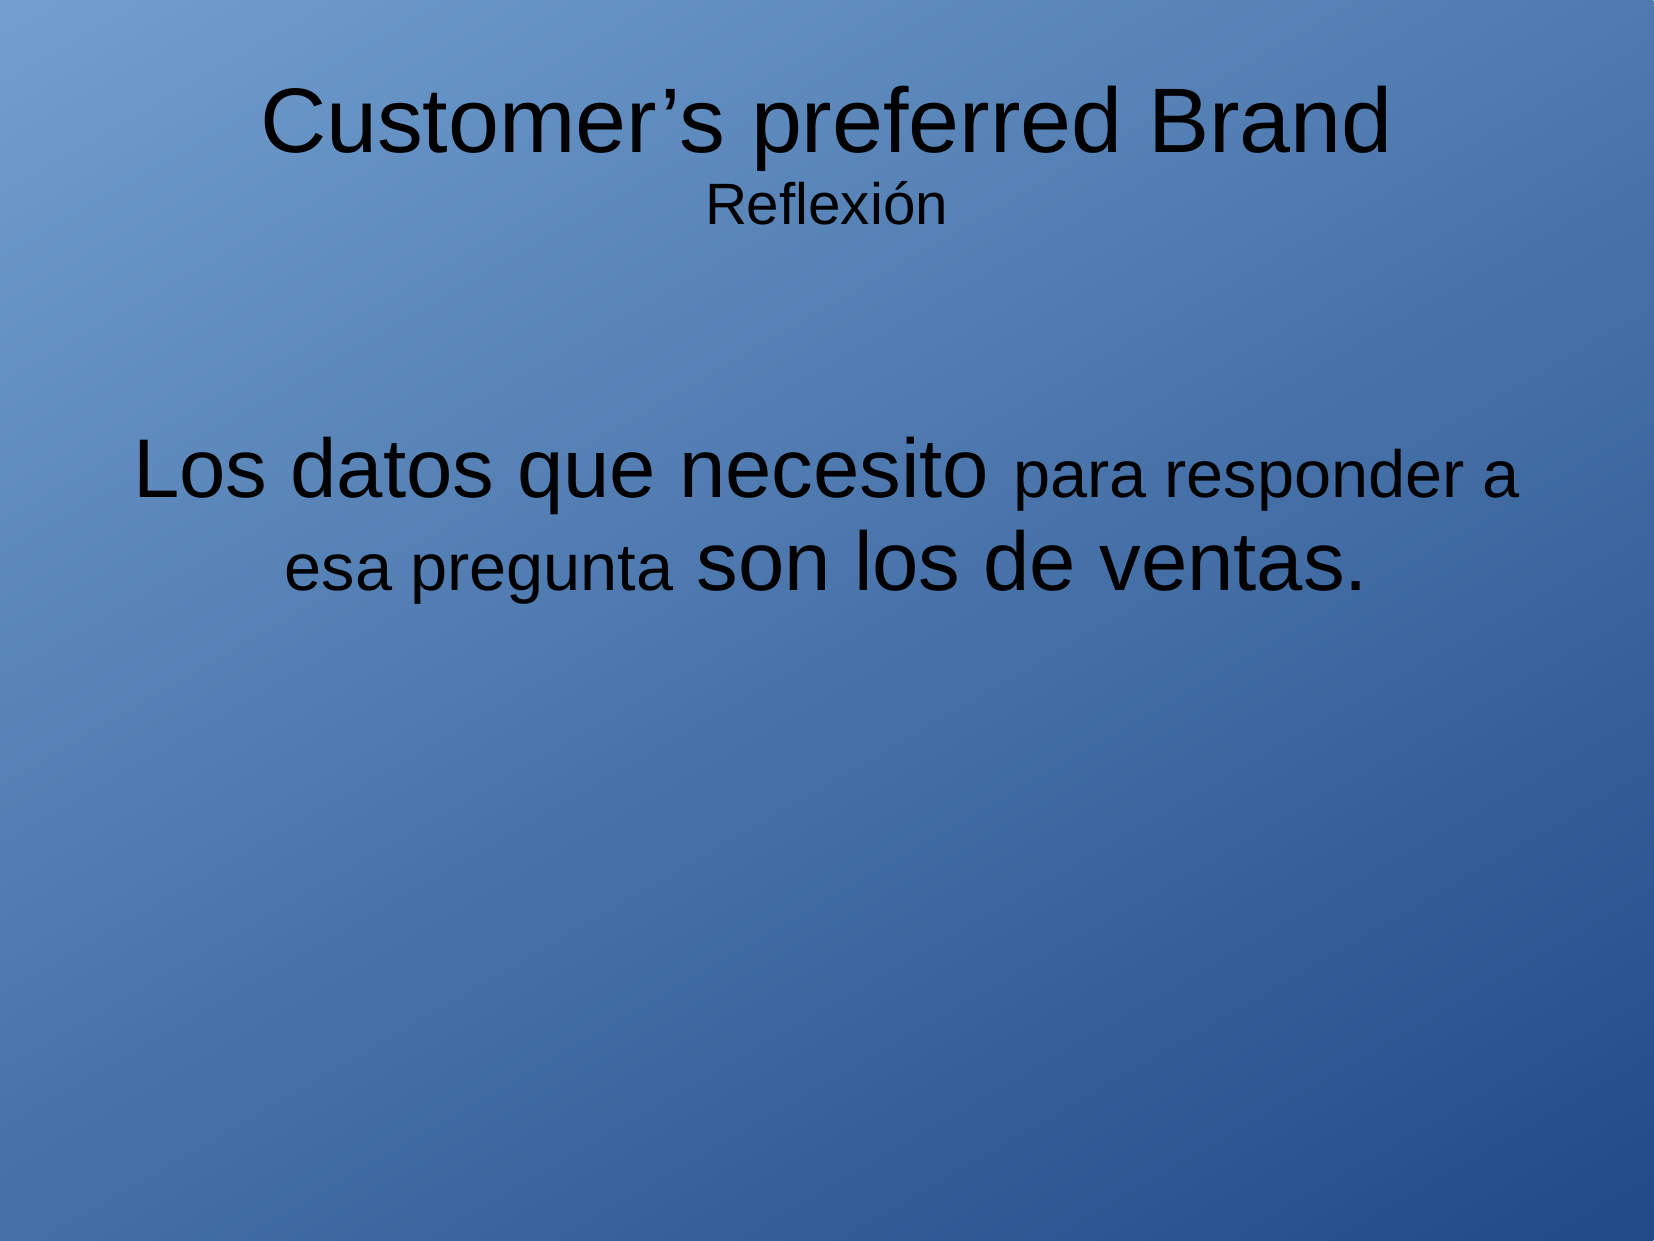

# Customer’s preferred Brand Reflexión
Los datos que necesito para responder a esa pregunta son los de ventas.